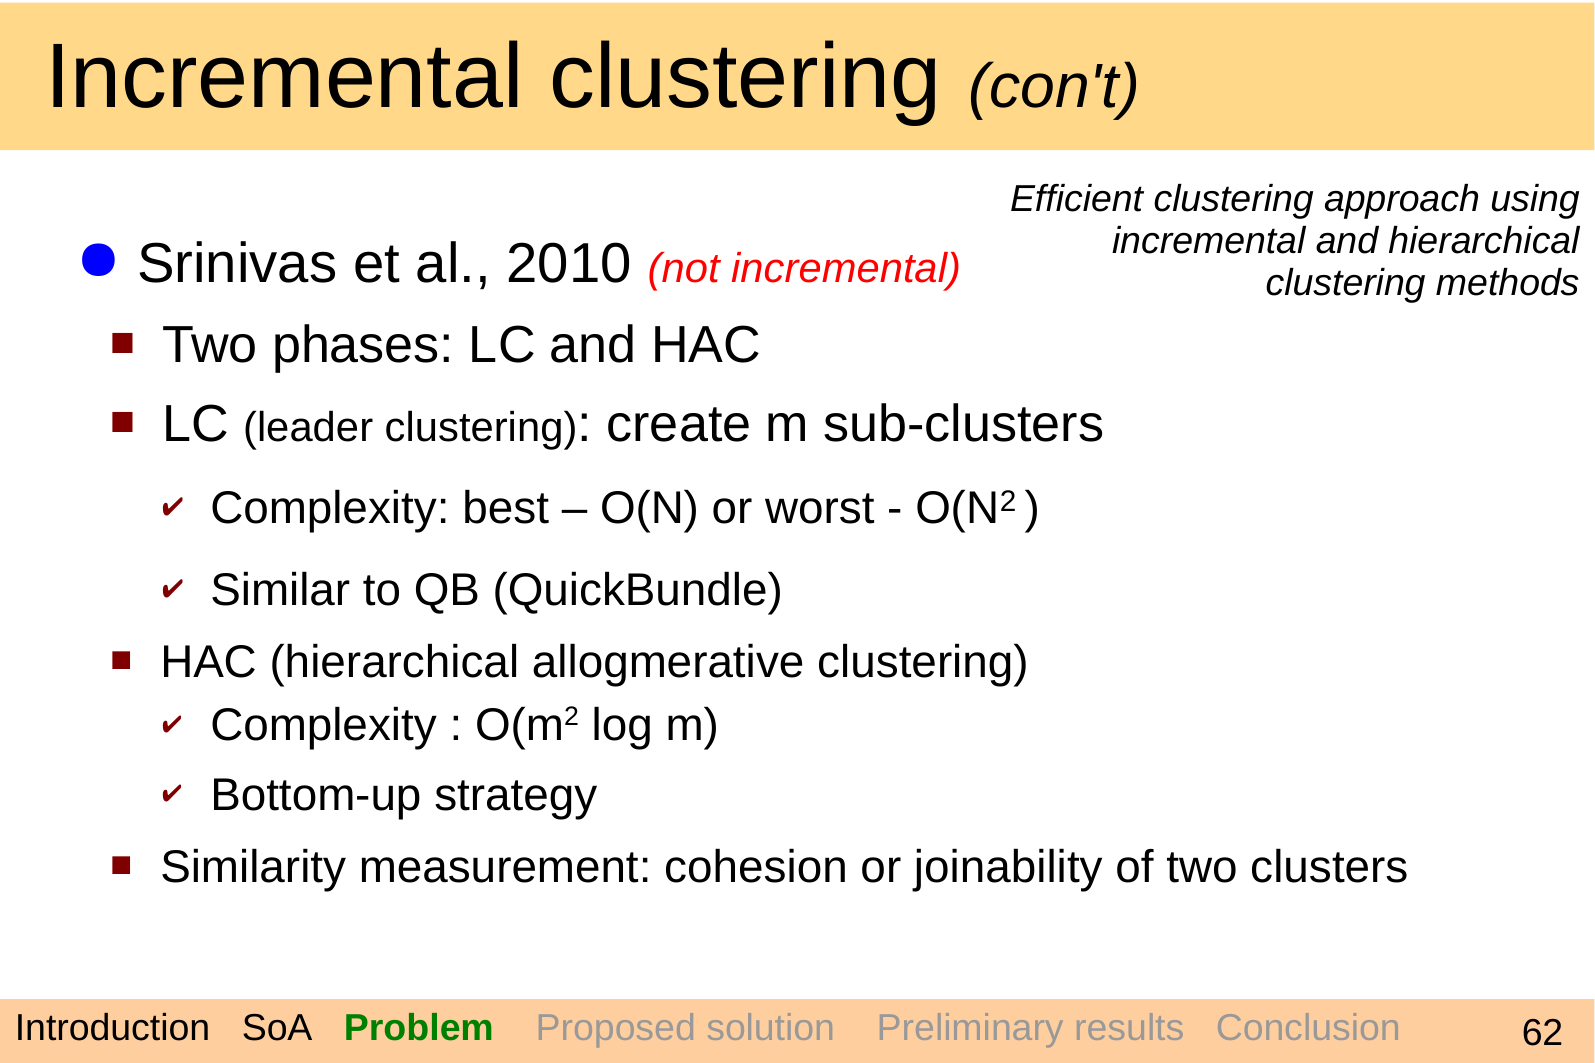

Incremental clustering (con't)
Efficient clustering approach using incremental and hierarchical clustering methods
 Srinivas et al., 2010 (not incremental)
 Two phases: LC and HAC
 LC (leader clustering): create m sub-clusters
 Complexity: best – O(N) or worst - O(N2 )
 Similar to QB (QuickBundle)
 HAC (hierarchical allogmerative clustering)
 Complexity : O(m2 log m)
 Bottom-up strategy
 Similarity measurement: cohesion or joinability of two clusters
#
Introduction SoA Problem Proposed solution Preliminary results Conclusion